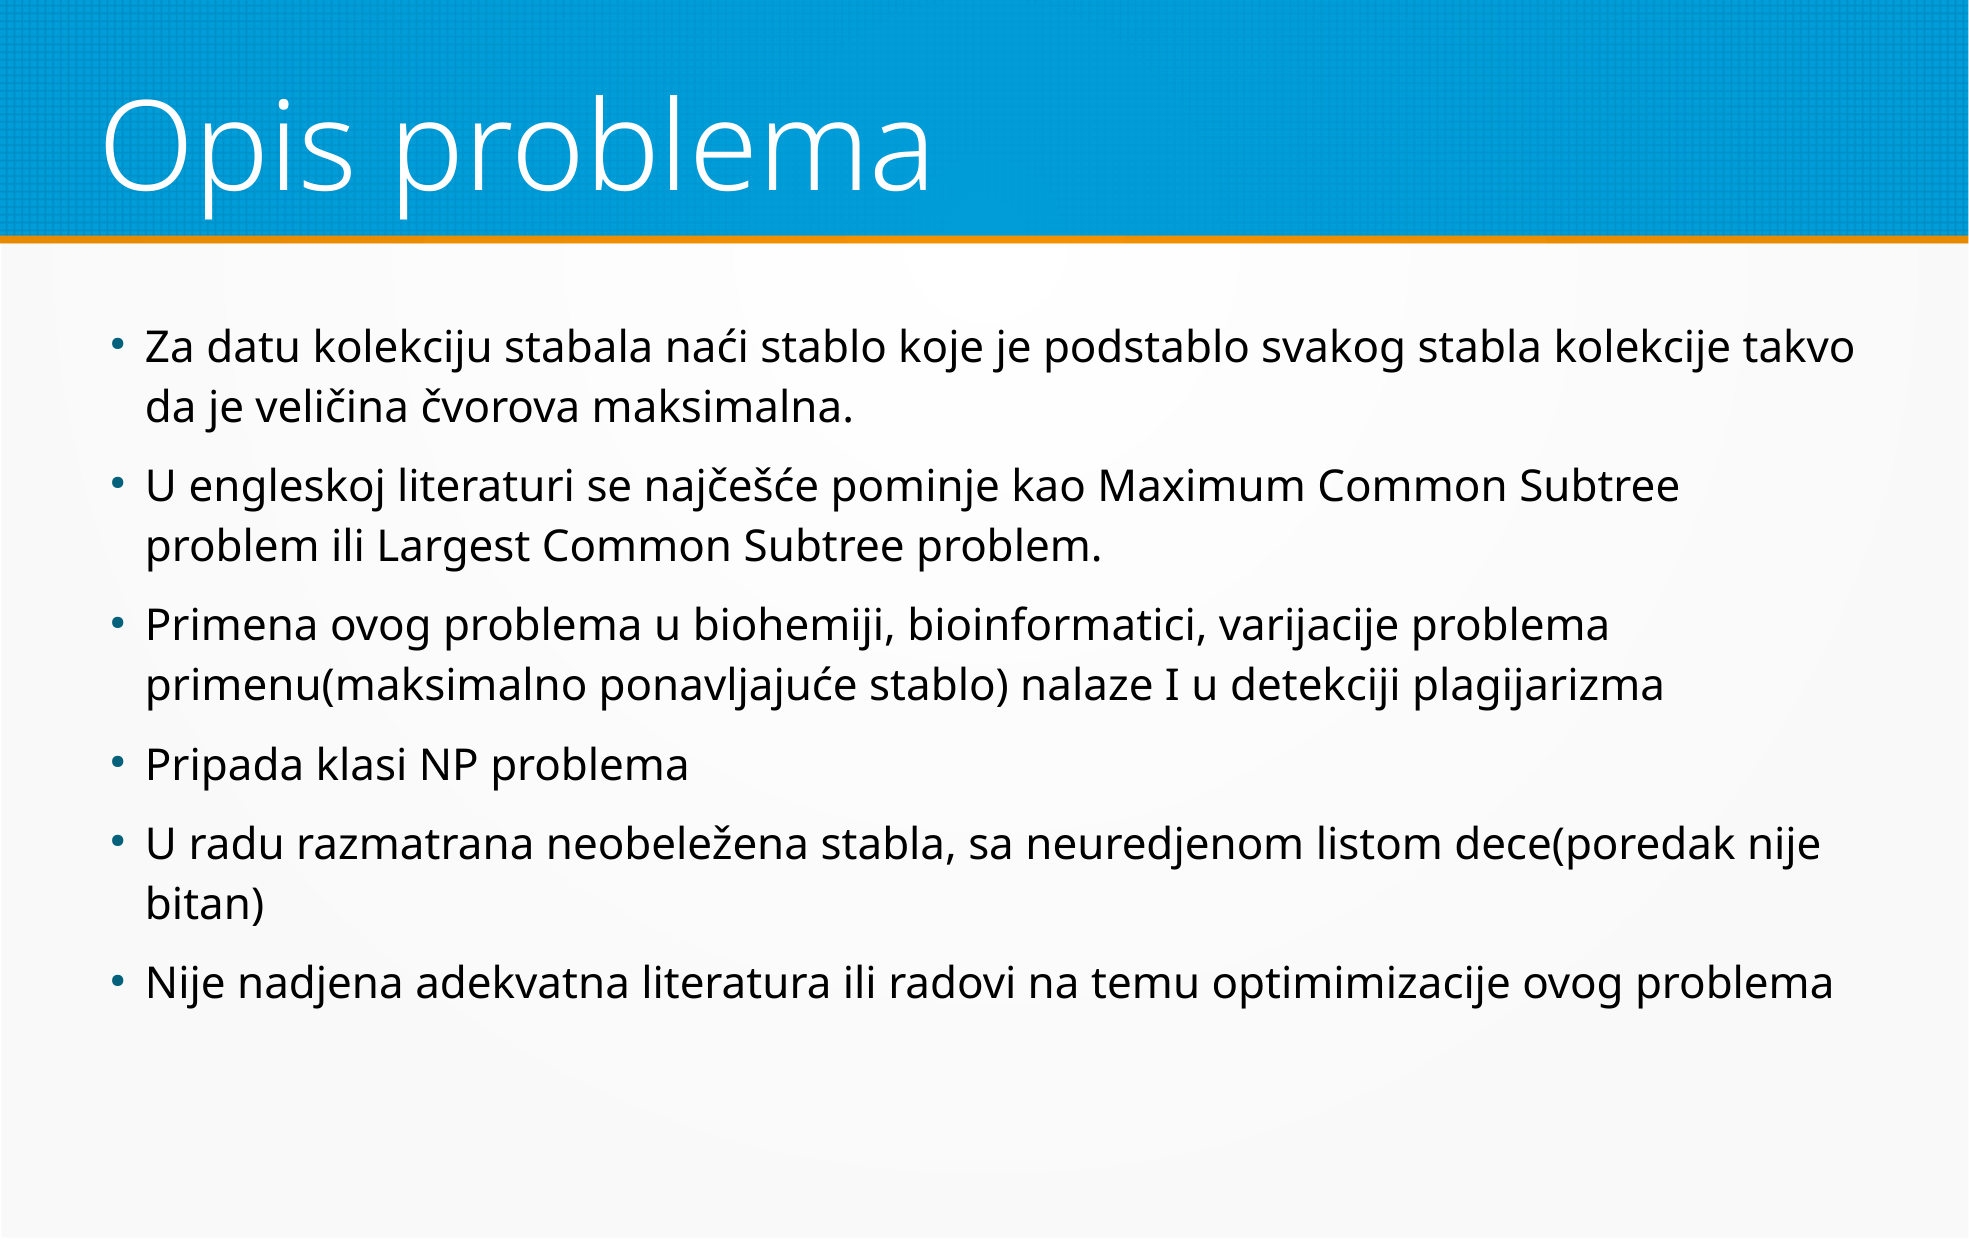

# Opis problema
Za datu kolekciju stabala naći stablo koje je podstablo svakog stabla kolekcije takvo da je veličina čvorova maksimalna.
U engleskoj literaturi se najčešće pominje kao Maximum Common Subtree problem ili Largest Common Subtree problem.
Primena ovog problema u biohemiji, bioinformatici, varijacije problema primenu(maksimalno ponavljajuće stablo) nalaze I u detekciji plagijarizma
Pripada klasi NP problema
U radu razmatrana neobeležena stabla, sa neuredjenom listom dece(poredak nije bitan)
Nije nadjena adekvatna literatura ili radovi na temu optimimizacije ovog problema